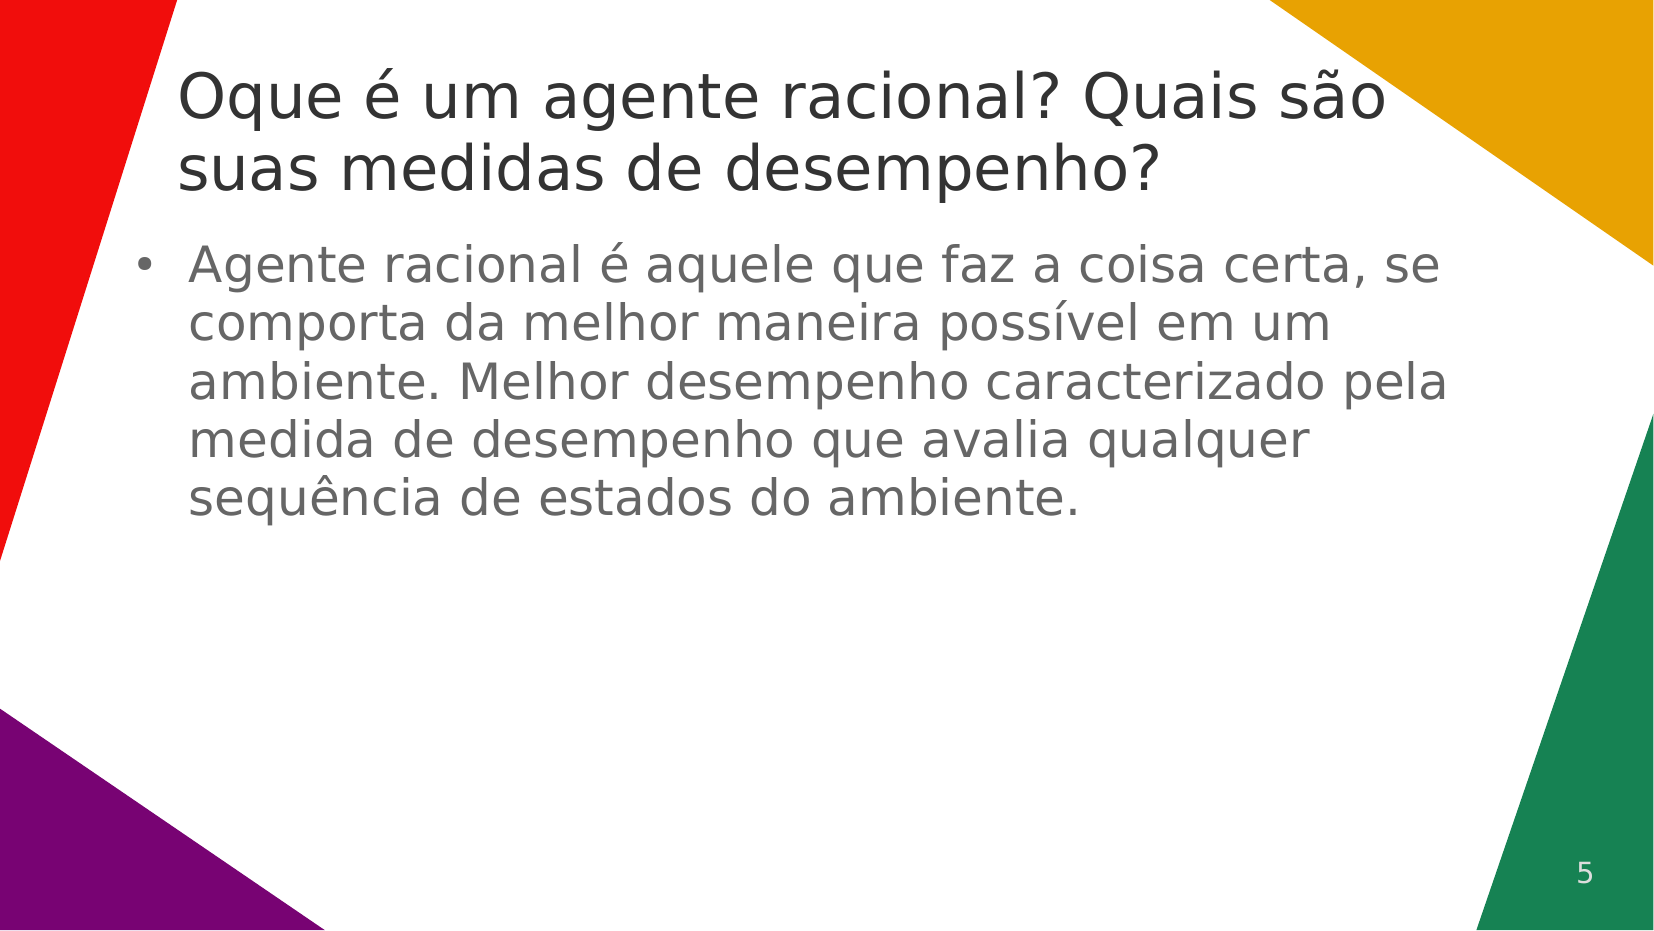

# Oque é um agente racional? Quais são suas medidas de desempenho?
Agente racional é aquele que faz a coisa certa, se comporta da melhor maneira possível em um ambiente. Melhor desempenho caracterizado pela medida de desempenho que avalia qualquer sequência de estados do ambiente.
5